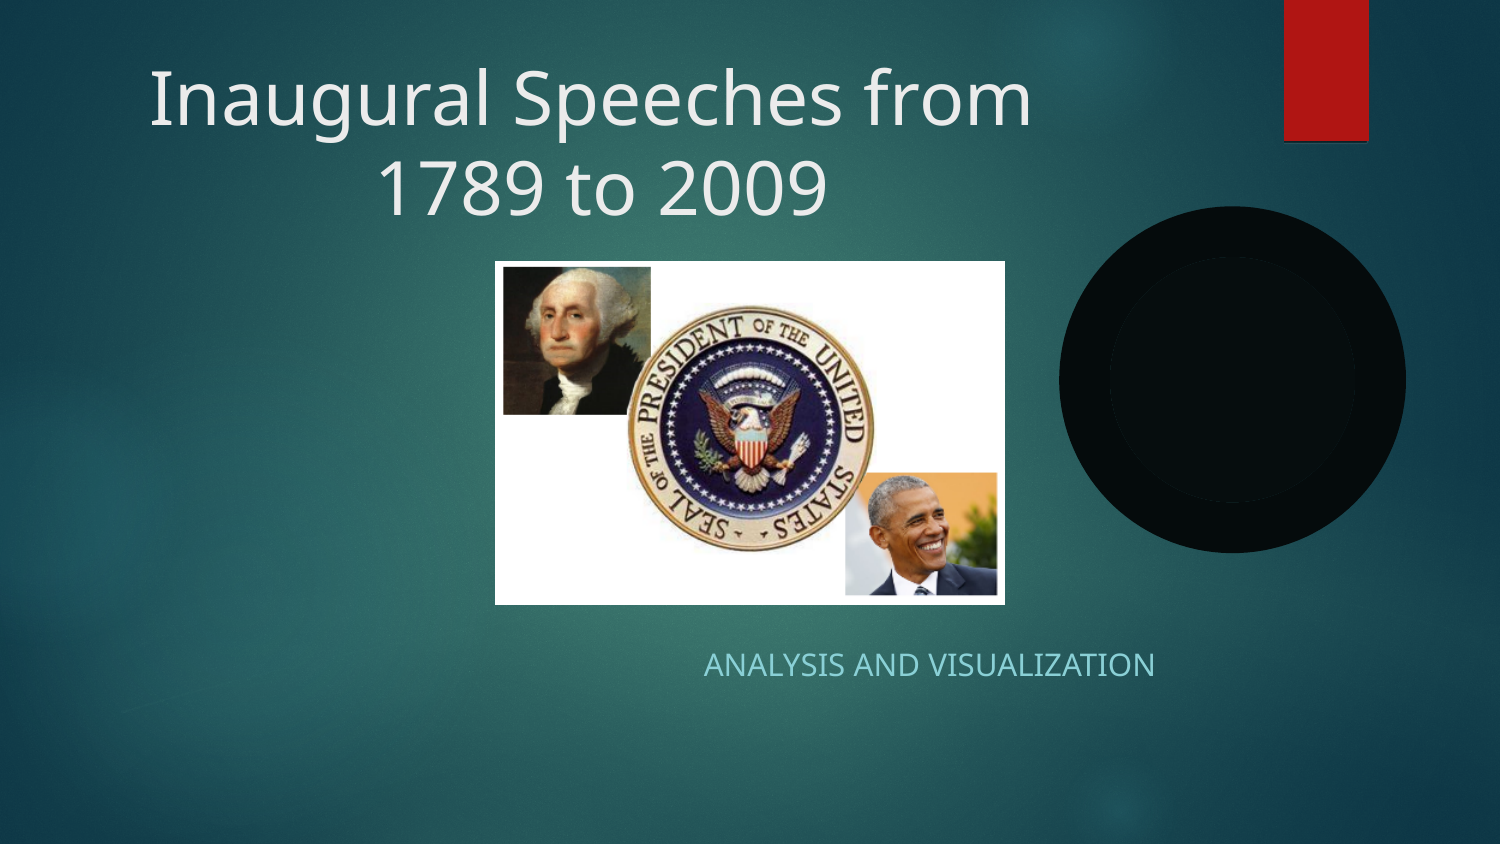

# Inaugural Speeches from 1789 to 2009
Analysis and visualization